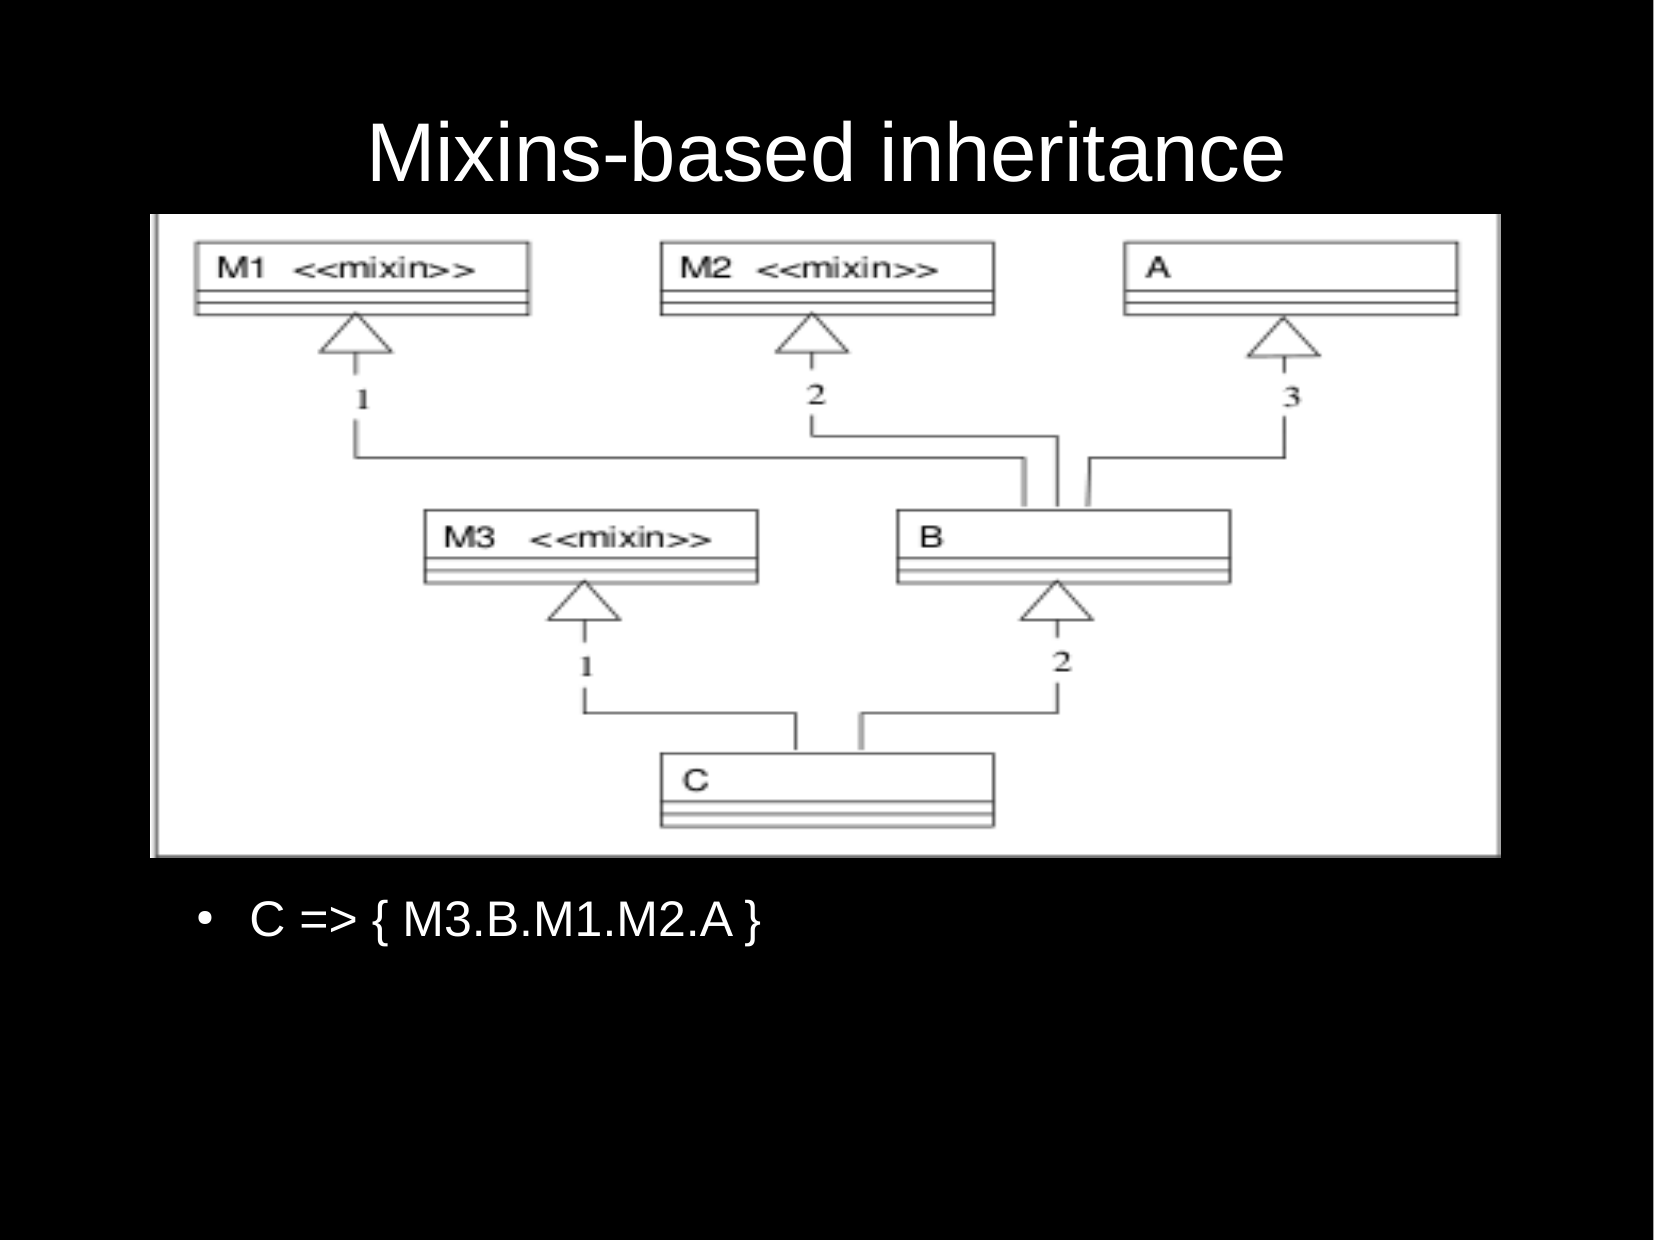

# Mixins-based inheritance
C => { M3.B.M1.M2.A }